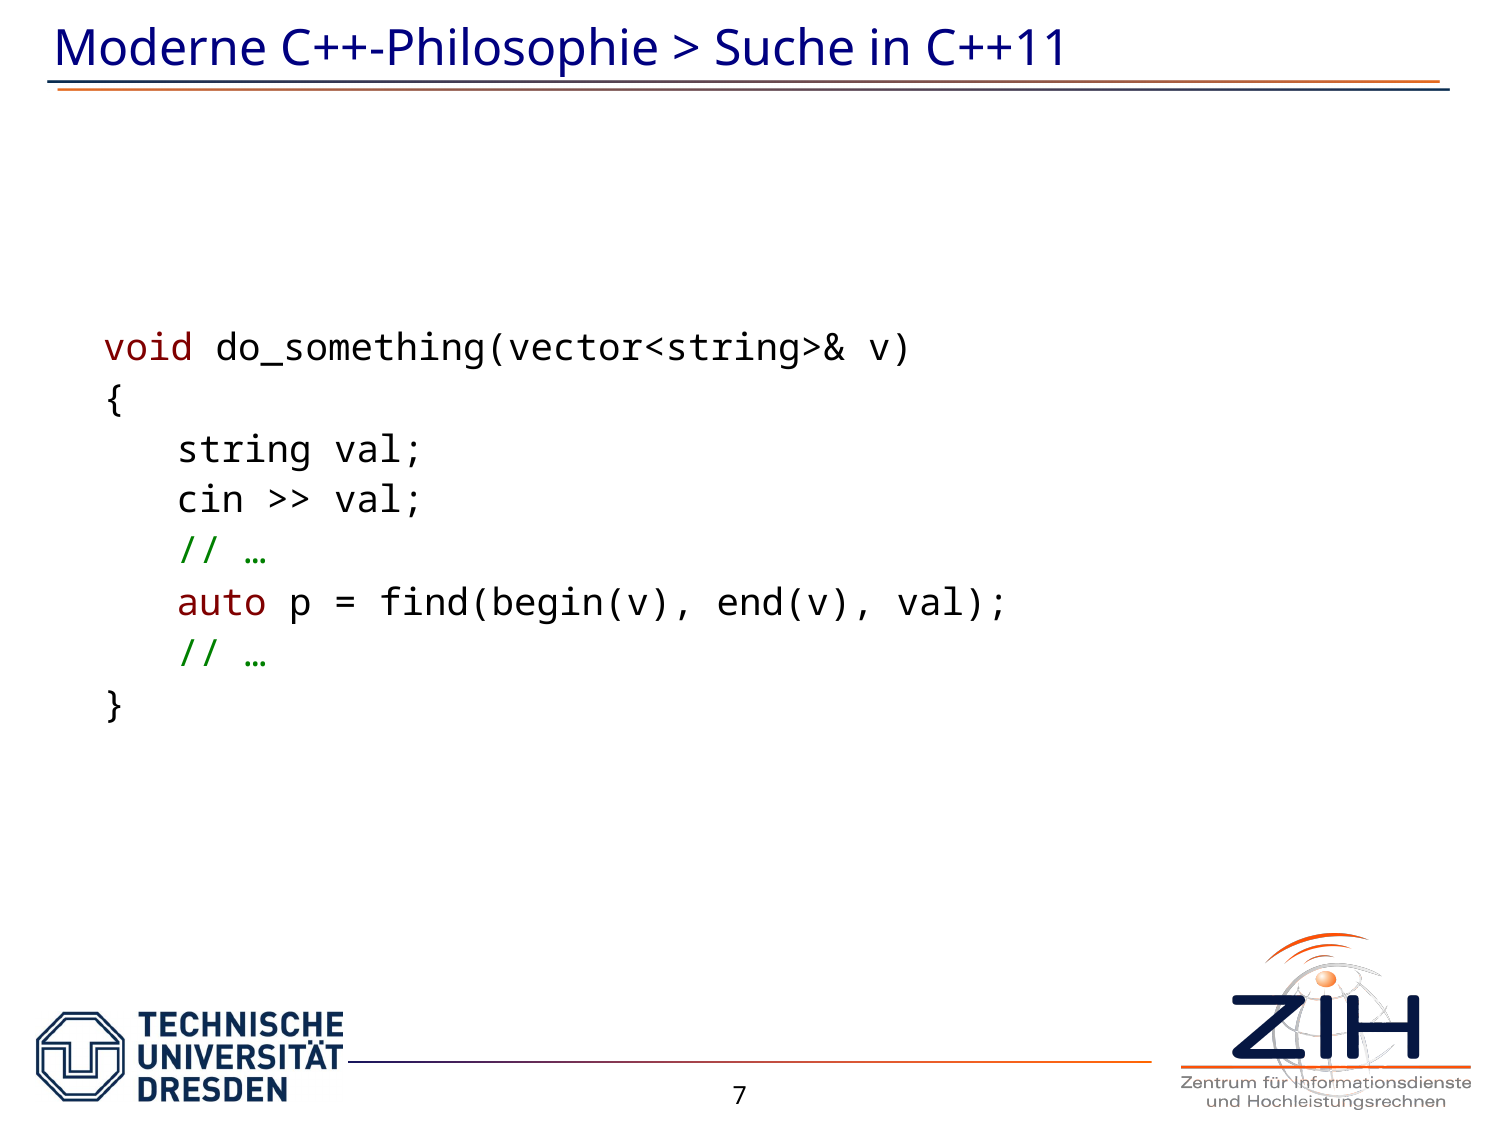

# Moderne C++-Philosophie > Suche in C++11
void do_something(vector<string>& v)
{
string val;
cin >> val;
// …
auto p = find(begin(v), end(v), val);
// …
}
7